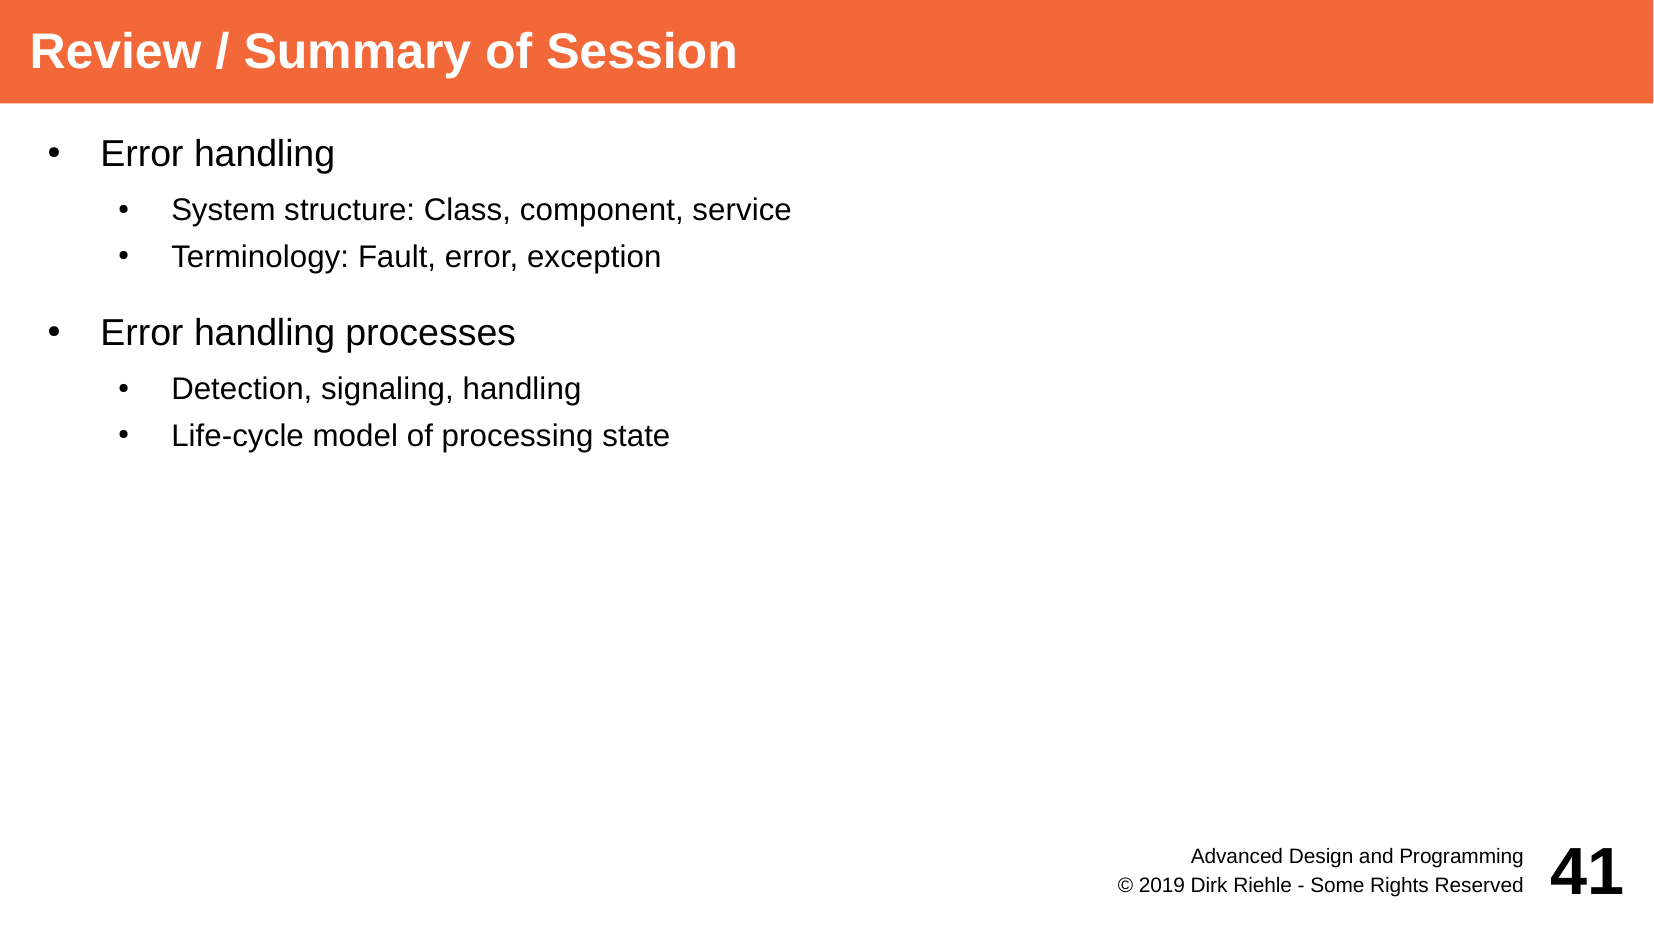

# Review / Summary of Session
Error handling
System structure: Class, component, service
Terminology: Fault, error, exception
Error handling processes
Detection, signaling, handling
Life-cycle model of processing state
Advanced Design and Programming
41
© 2019 Dirk Riehle - Some Rights Reserved